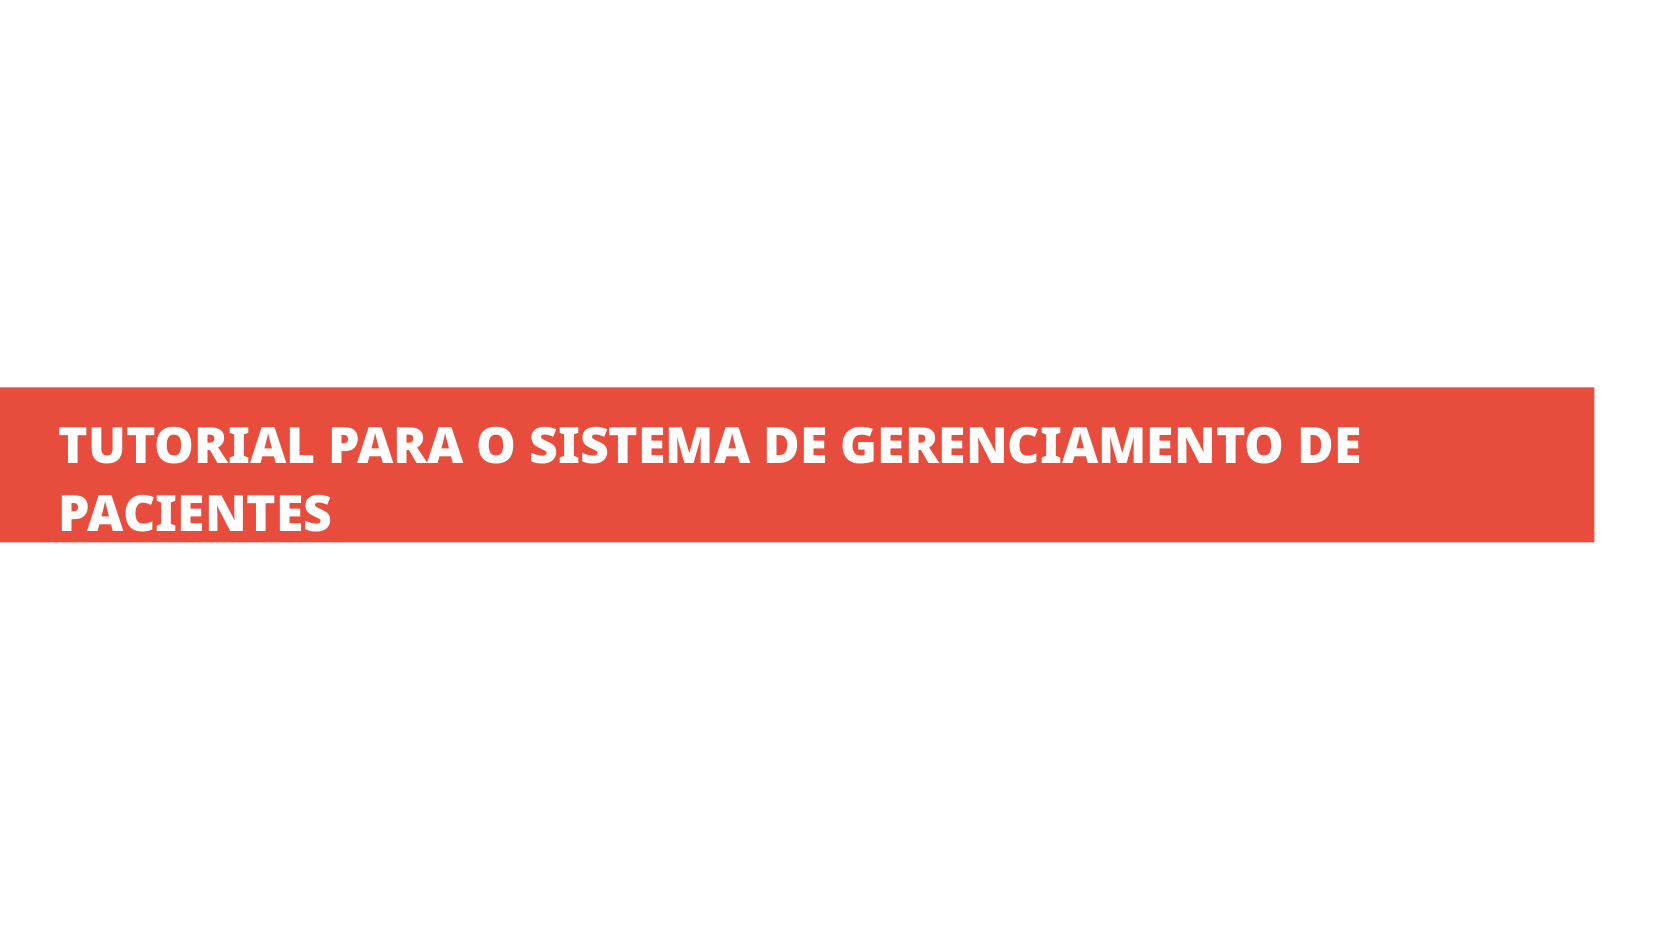

# TUTORIAL PARA O SISTEMA DE GERENCIAMENTO DE PACIENTES